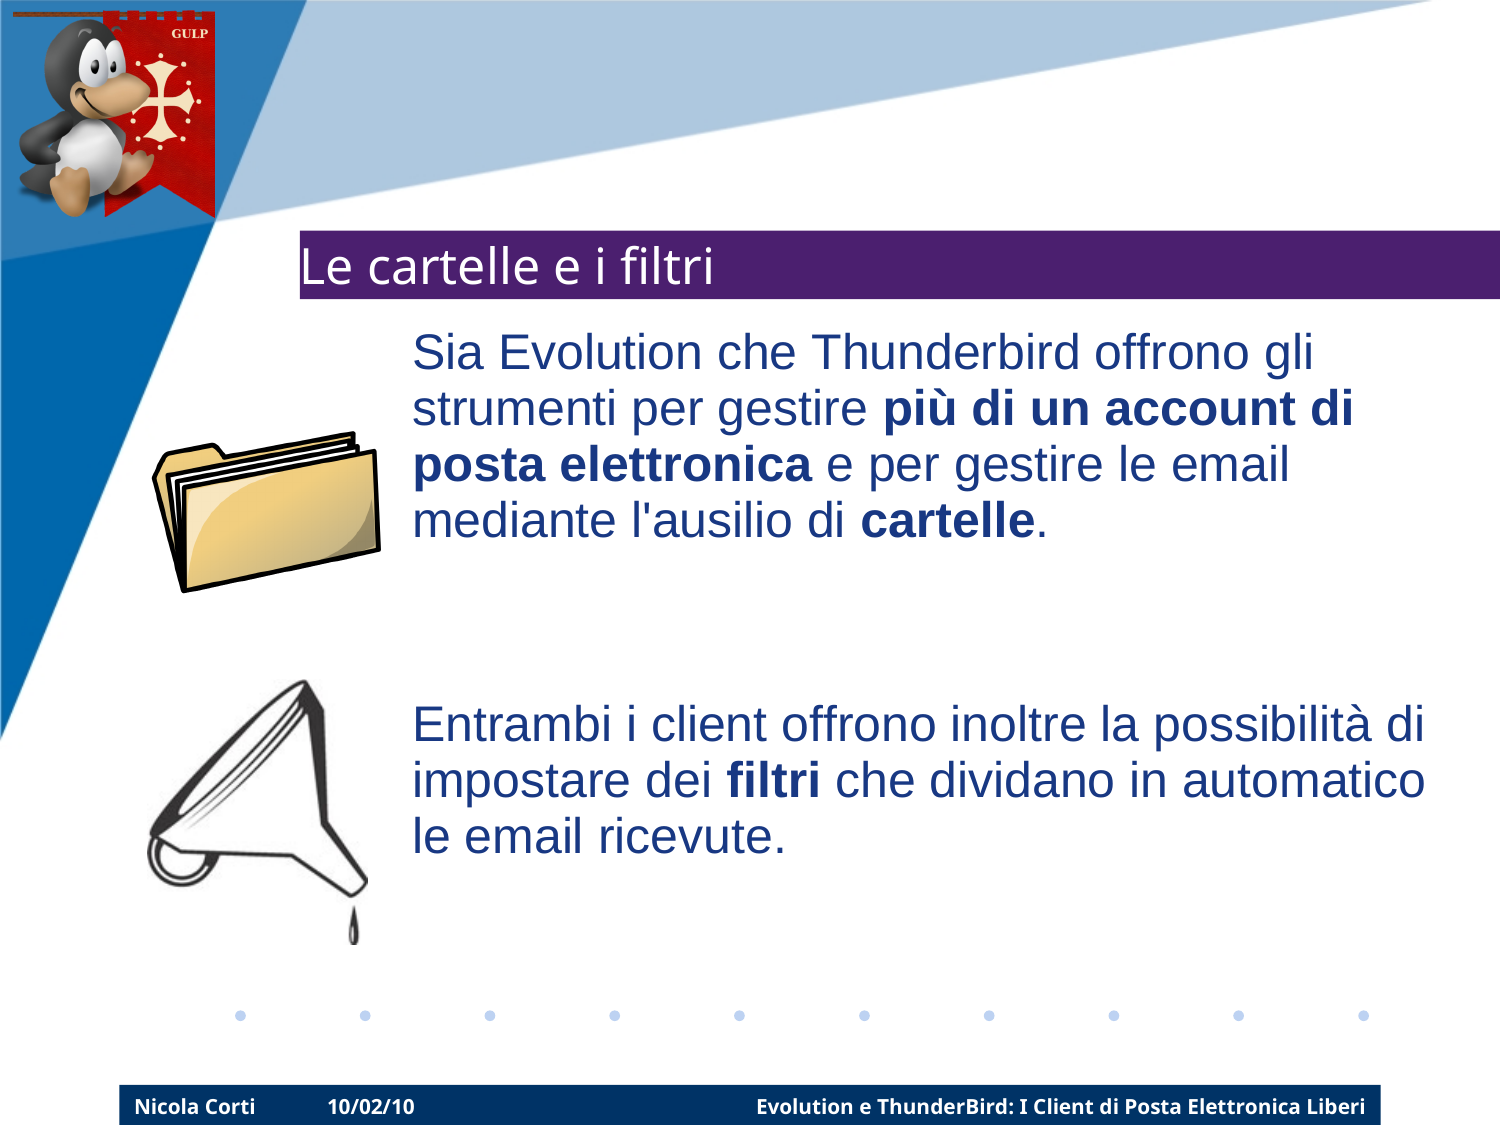

# Le cartelle e i filtri
Sia Evolution che Thunderbird offrono gli strumenti per gestire più di un account di posta elettronica e per gestire le email mediante l'ausilio di cartelle.
Entrambi i client offrono inoltre la possibilità di impostare dei filtri che dividano in automatico le email ricevute.